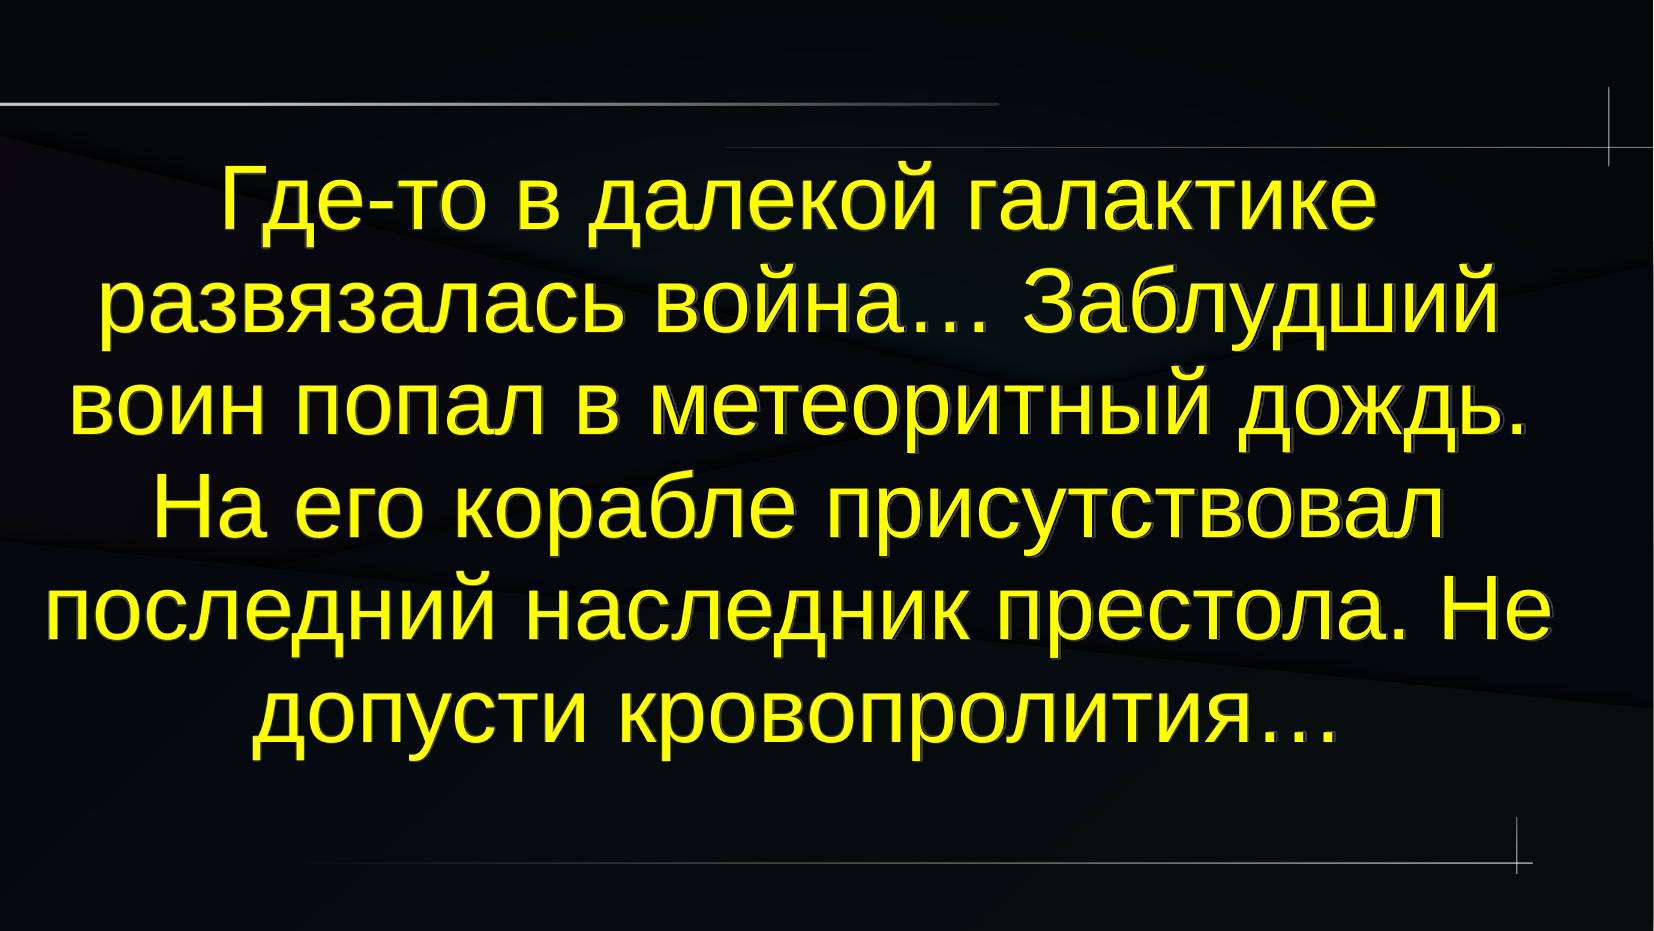

# Где-то в далекой галактике развязалась война… Заблудший воин попал в метеоритный дождь. На его корабле присутствовал последний наследник престола. Не допусти кровопролития…